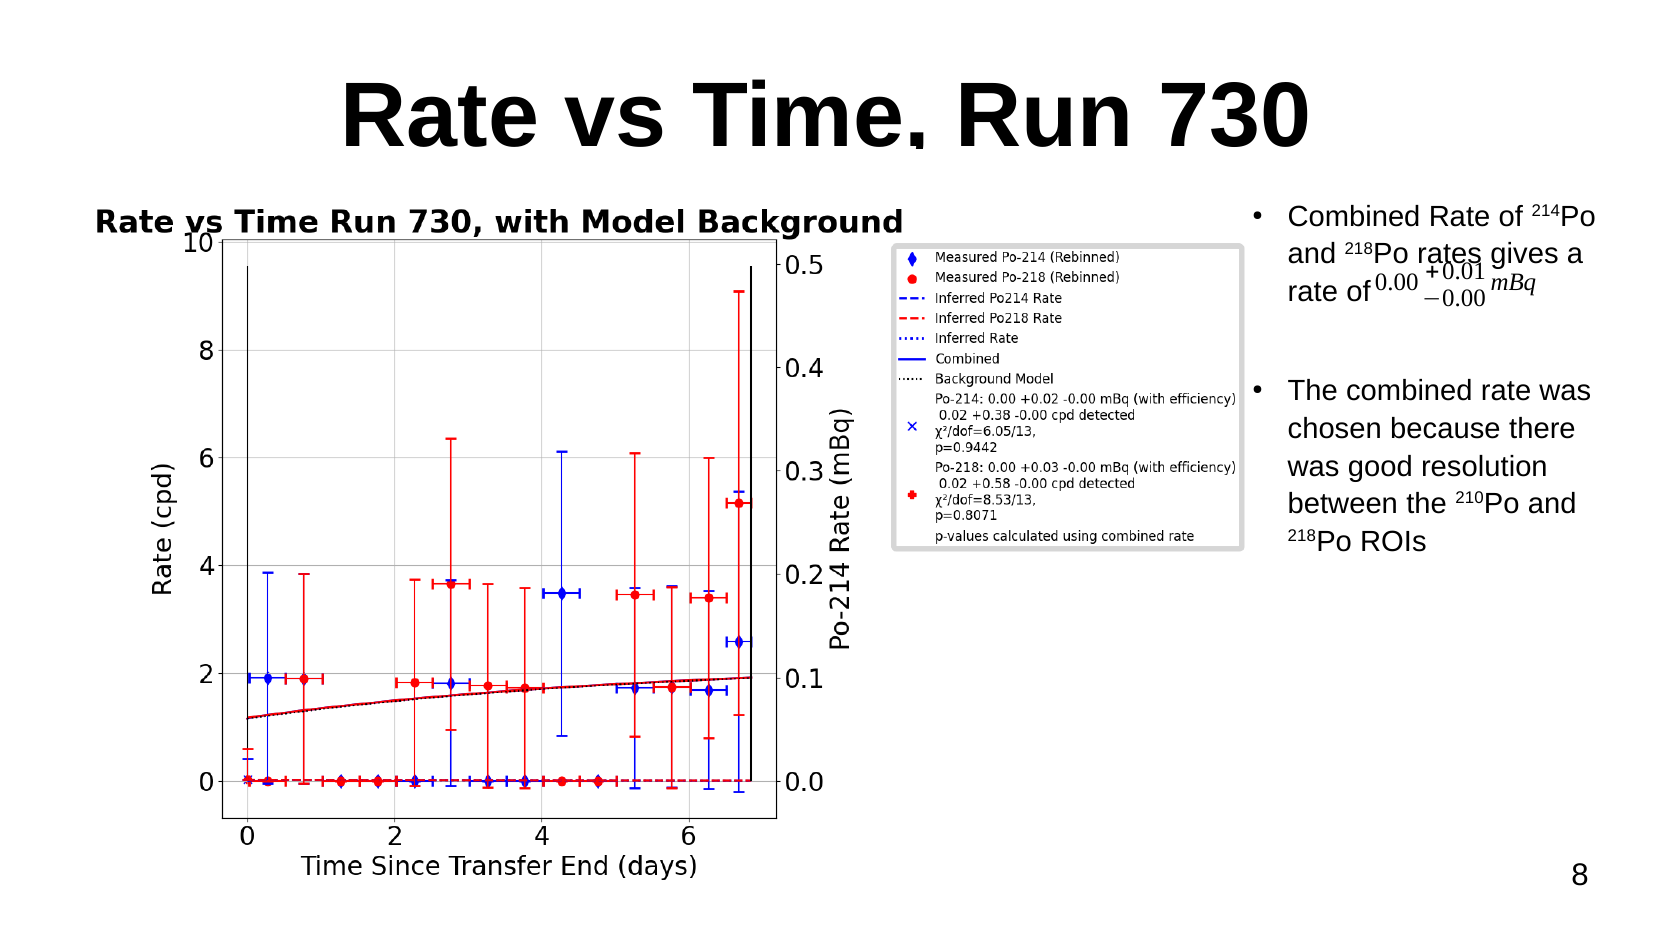

# Rate vs Time, Run 730
Combined Rate of 214Po and 218Po rates gives a rate of
The combined rate was chosen because there was good resolution between the 210Po and 218Po ROIs